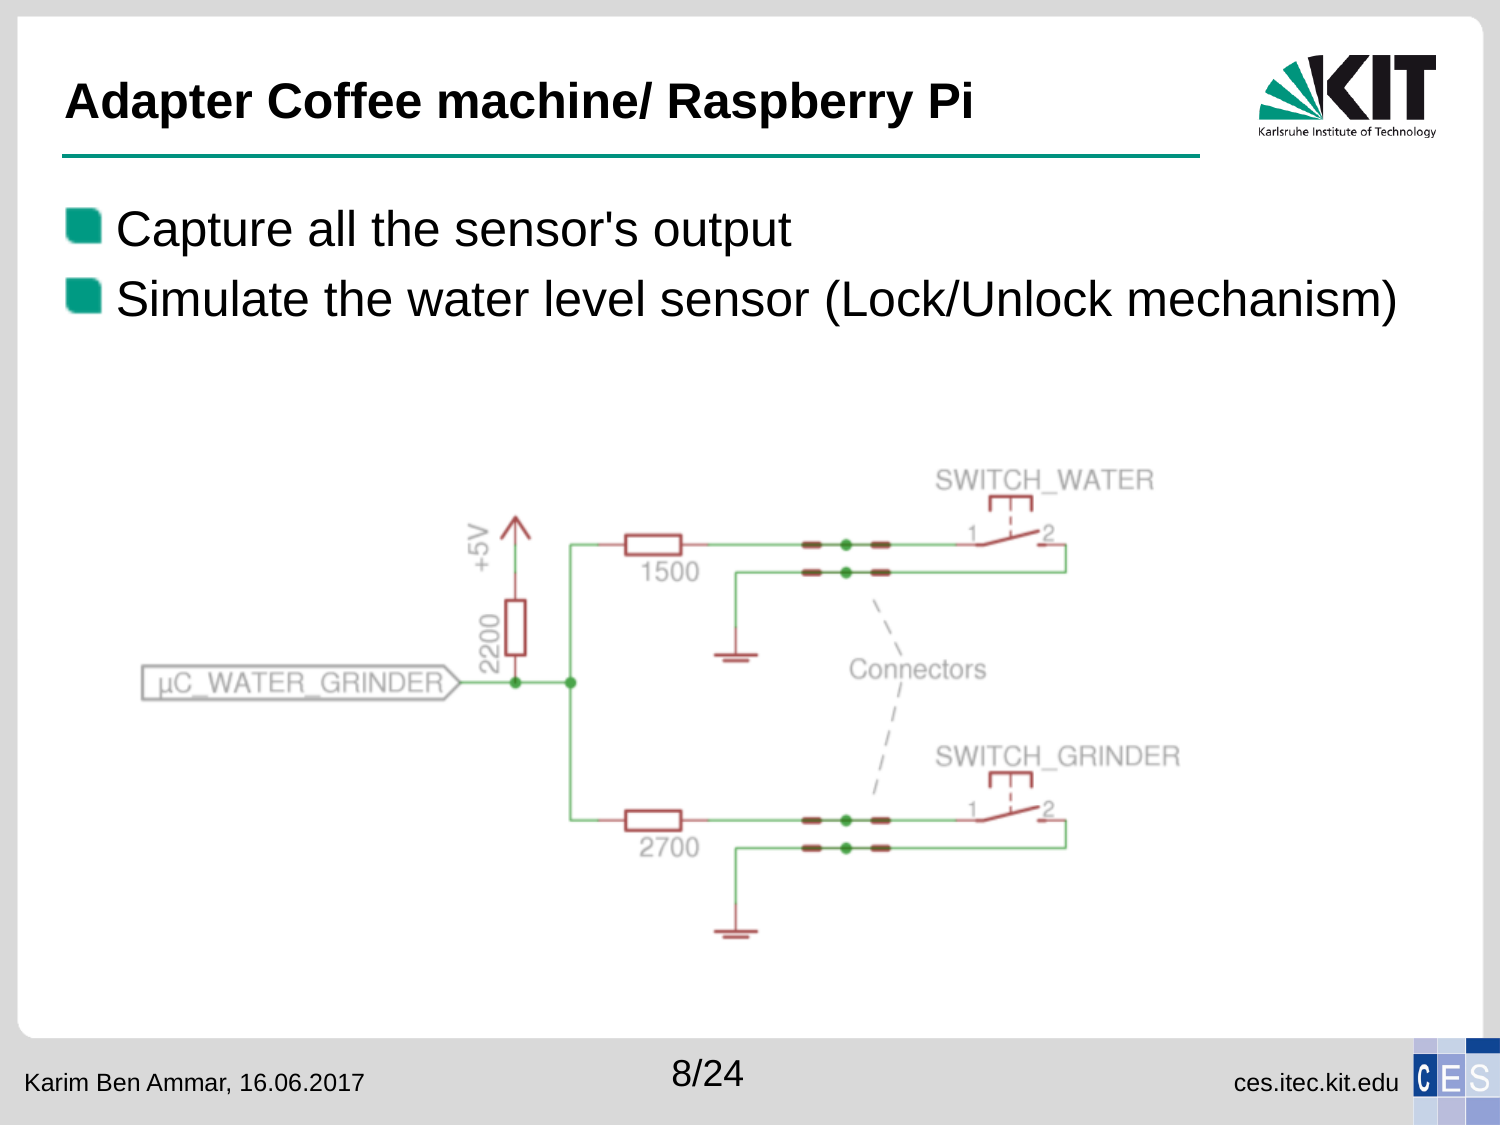

# Adapter Coffee machine/ Raspberry Pi
Capture all the sensor's output
Simulate the water level sensor (Lock/Unlock mechanism)
8/24